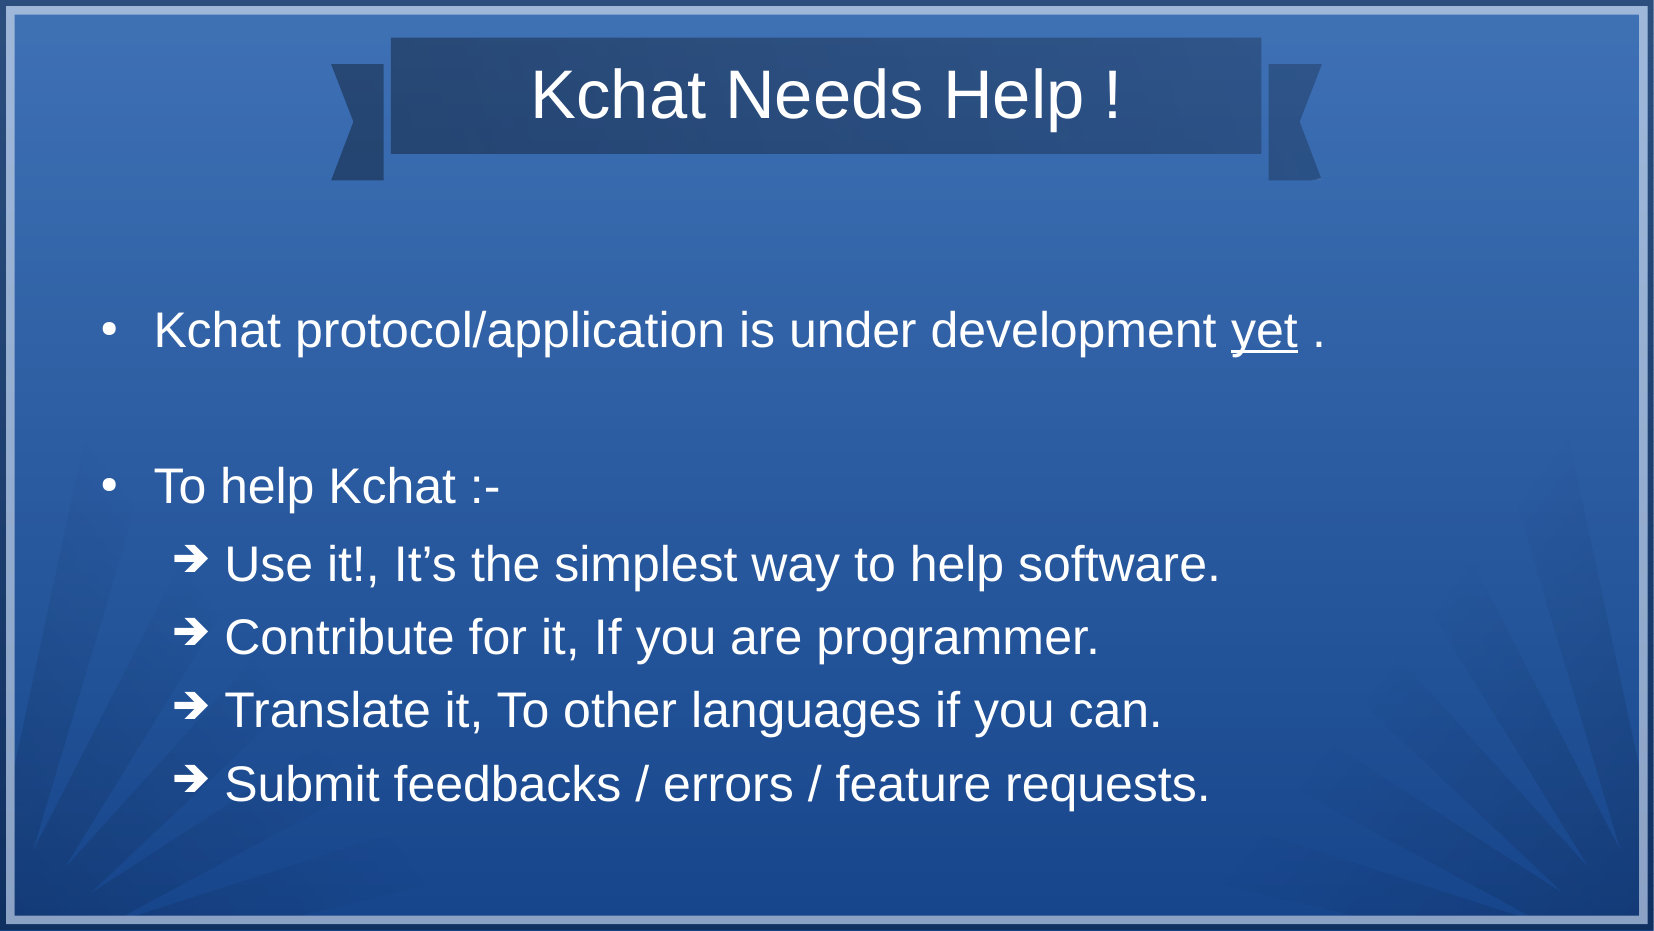

# Kchat Needs Help !
Kchat protocol/application is under development yet .
To help Kchat :-
Use it!, It’s the simplest way to help software.
Contribute for it, If you are programmer.
Translate it, To other languages if you can.
Submit feedbacks / errors / feature requests.